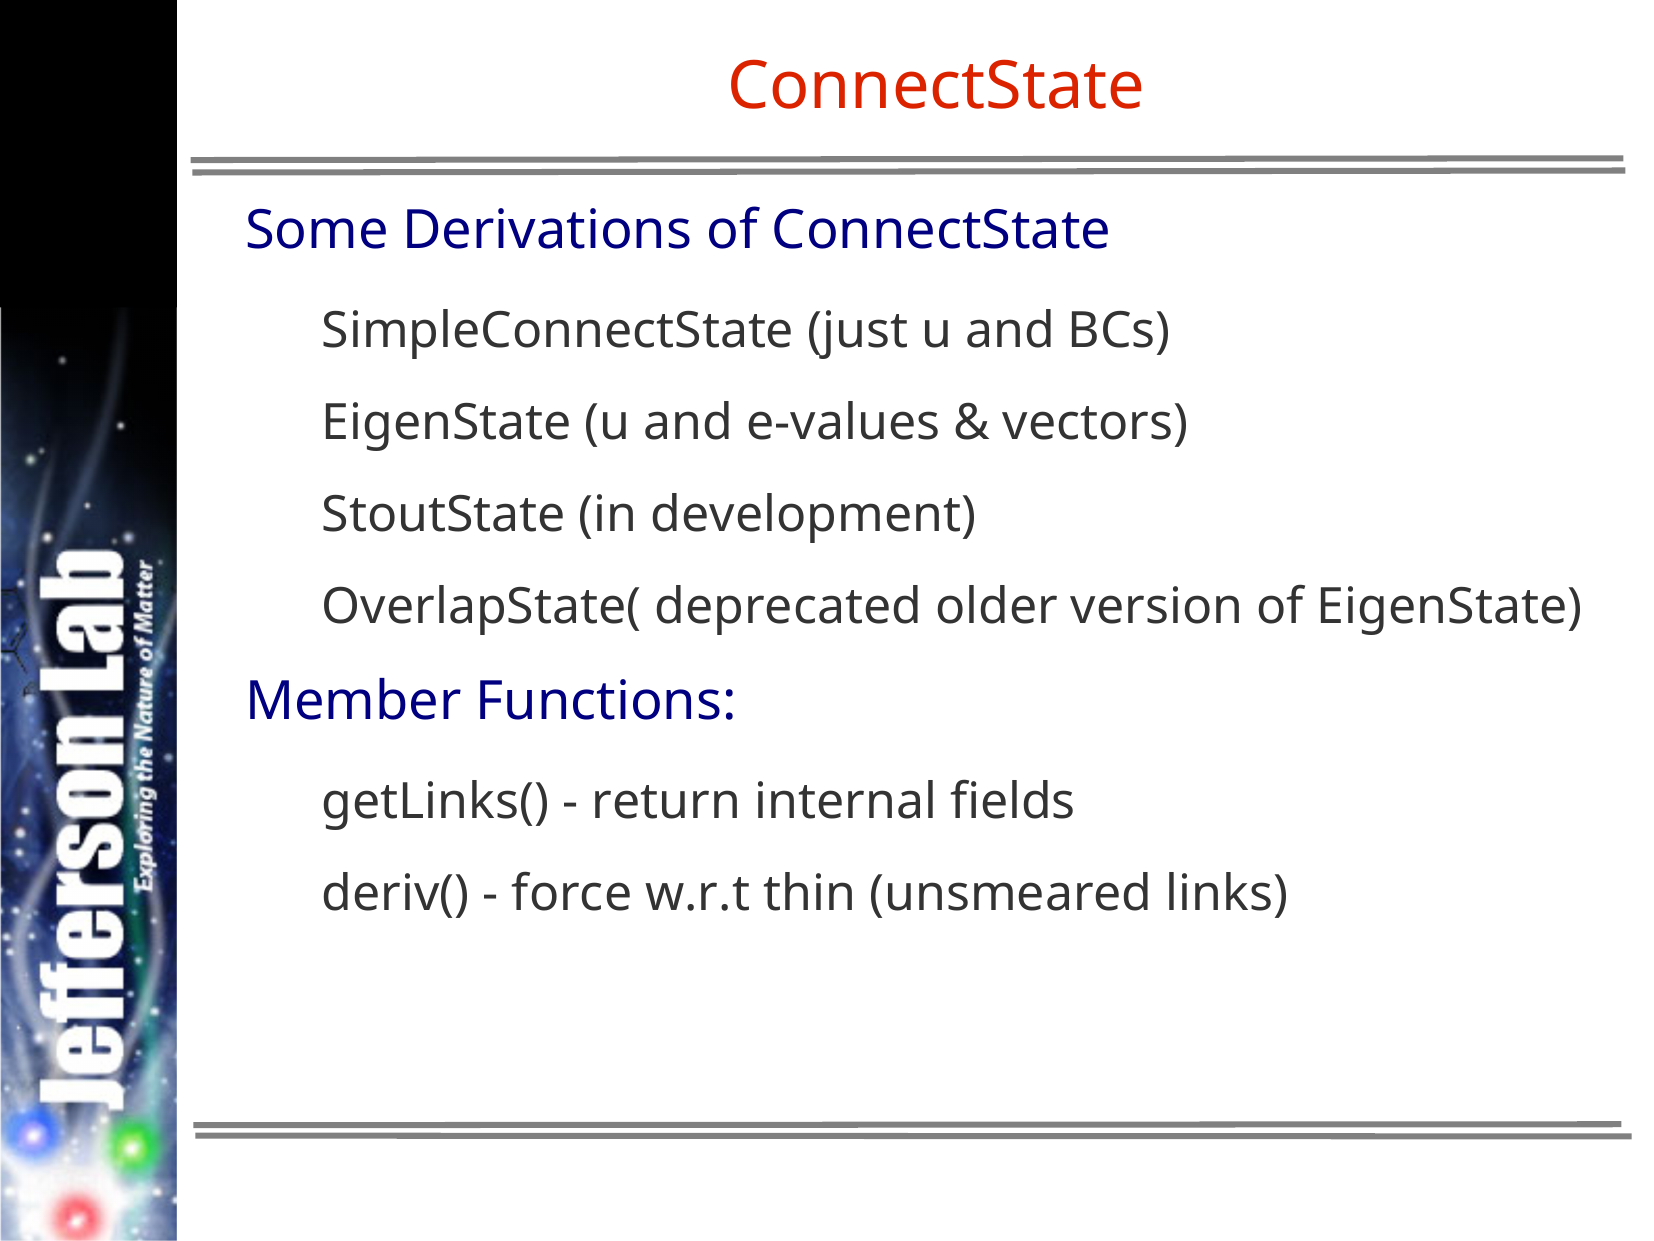

# ConnectState
Some Derivations of ConnectState
SimpleConnectState (just u and BCs)
EigenState (u and e-values & vectors)
StoutState (in development)
OverlapState( deprecated older version of EigenState)
Member Functions:
getLinks() - return internal fields
deriv() - force w.r.t thin (unsmeared links)